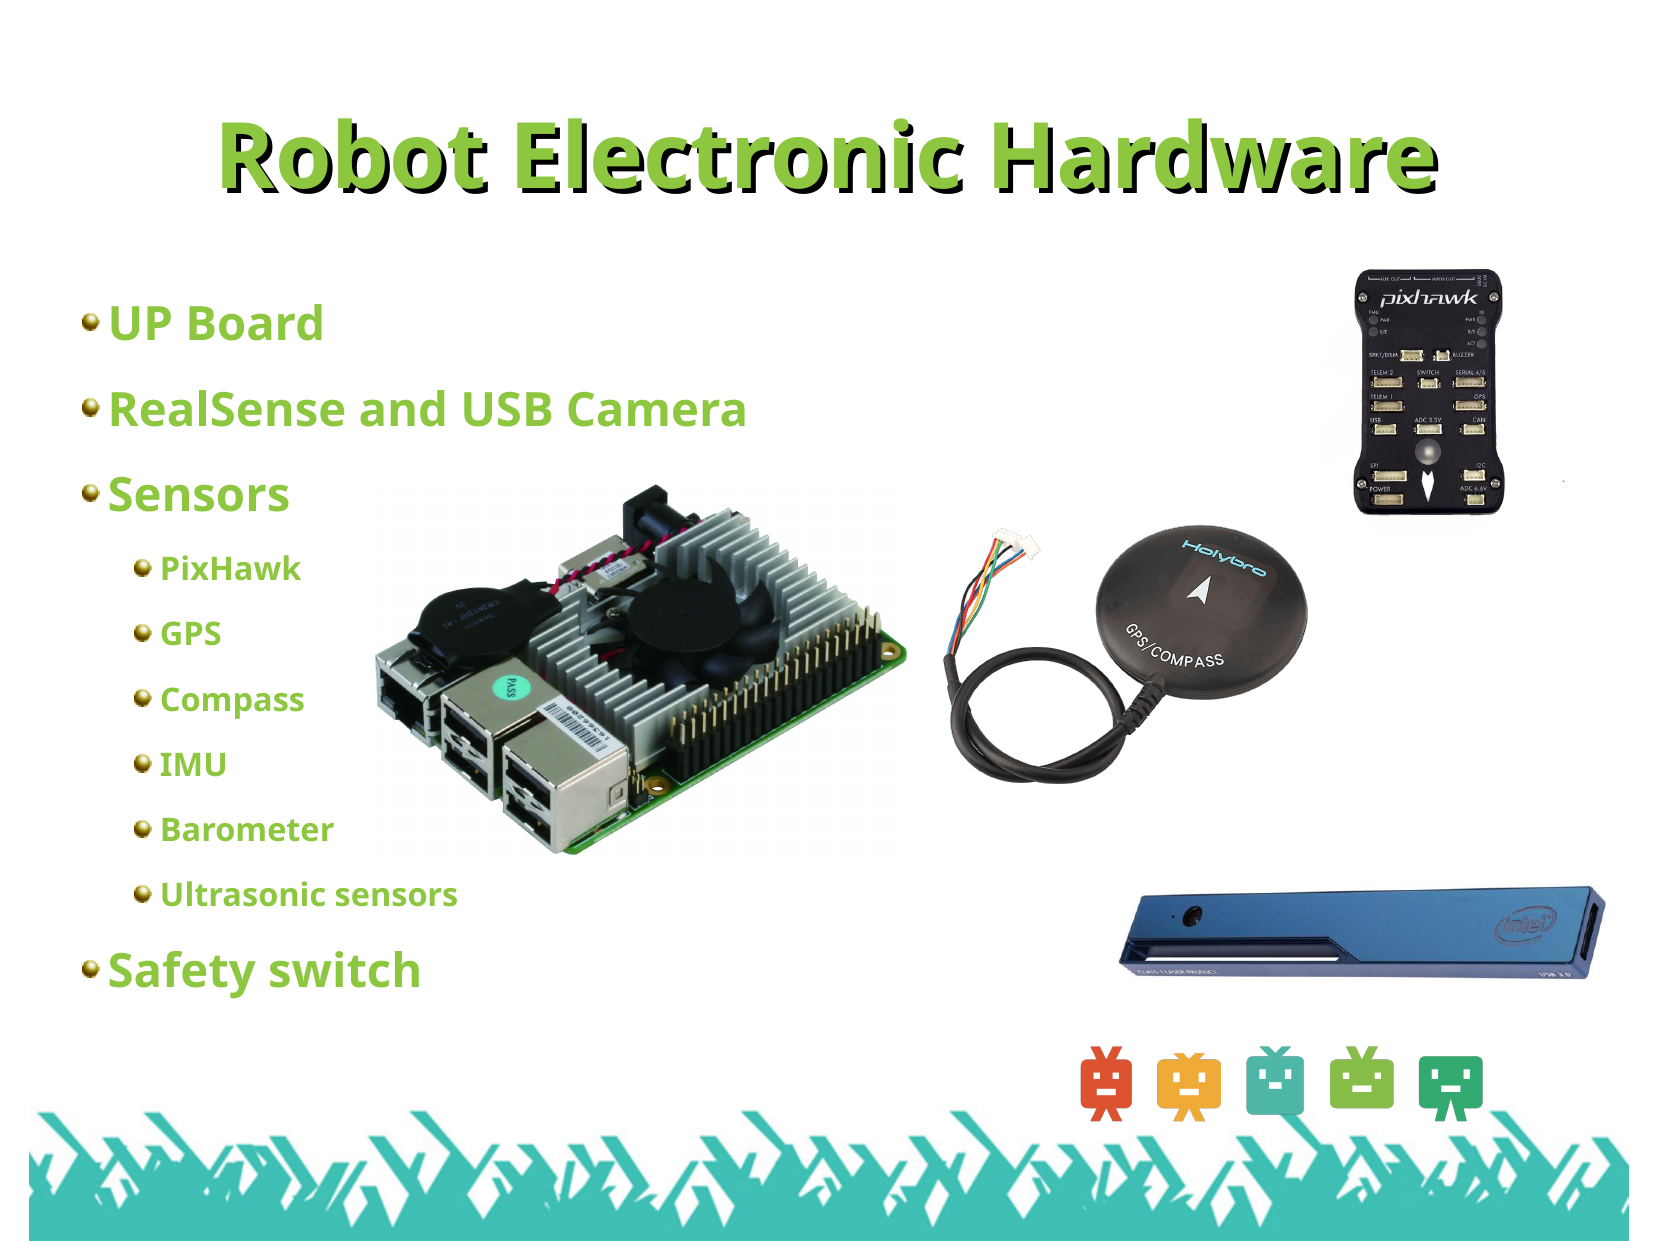

# Robot Electronic Hardware
UP Board
RealSense and USB Camera
Sensors
PixHawk
GPS
Compass
IMU
Barometer
Ultrasonic sensors
Safety switch